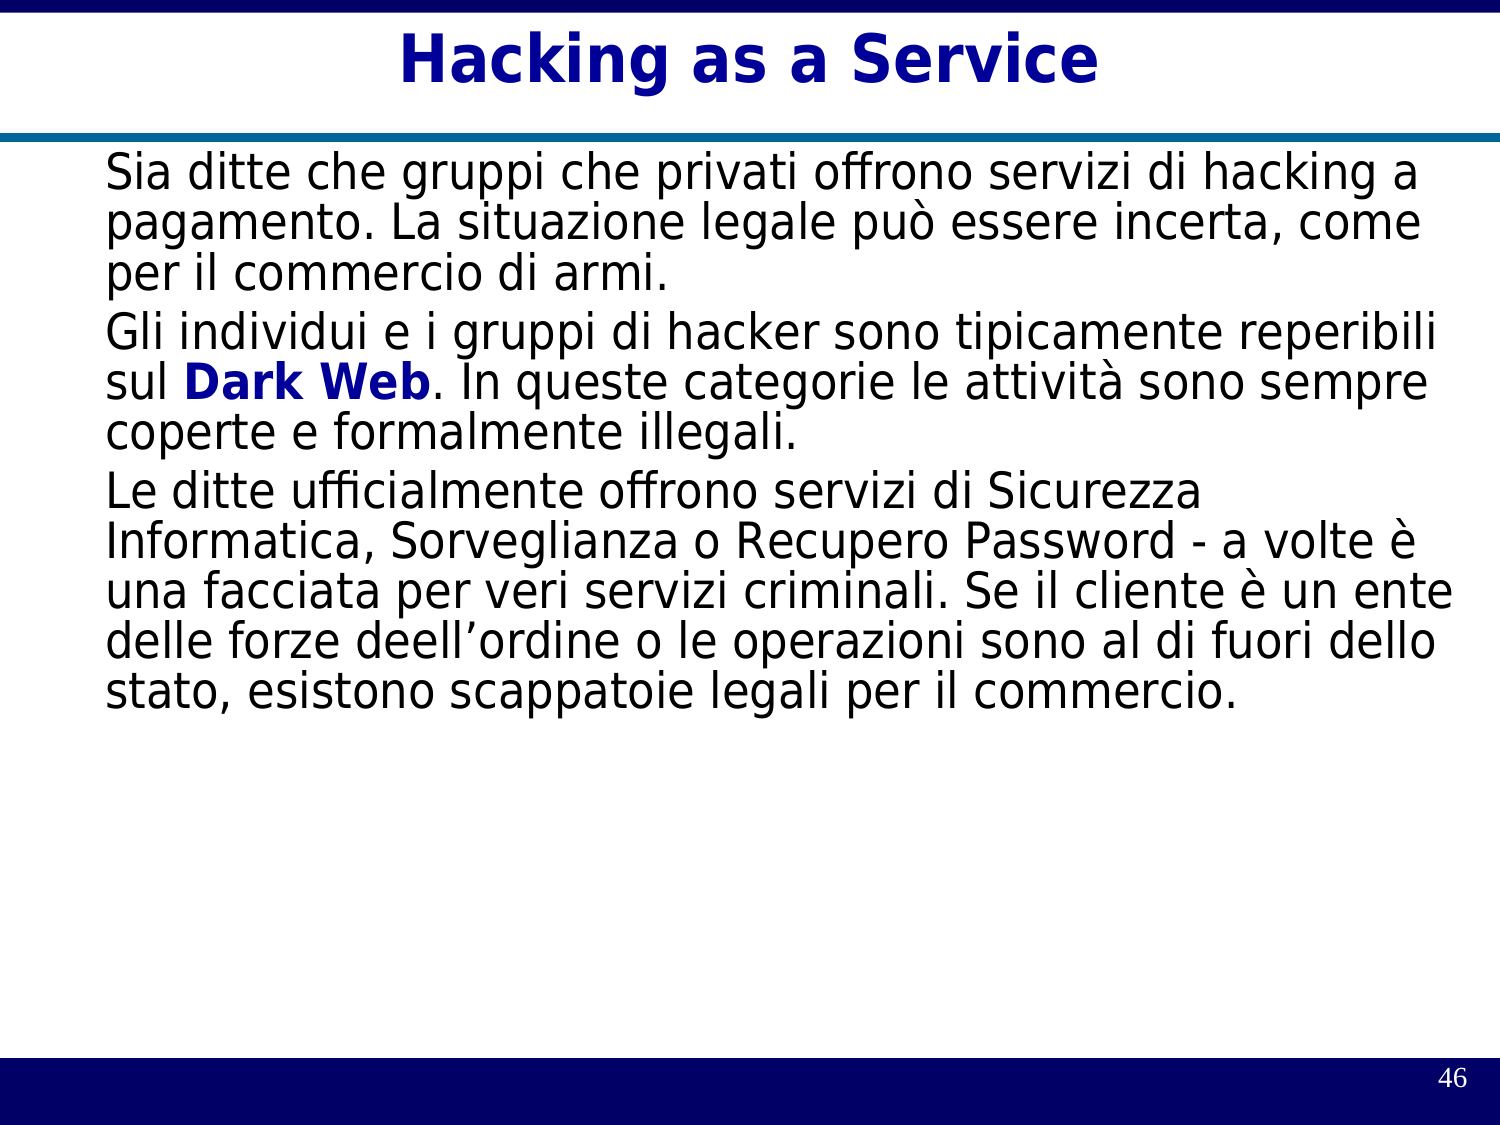

# Hacking as a Service
Sia ditte che gruppi che privati offrono servizi di hacking a pagamento. La situazione legale può essere incerta, come per il commercio di armi.
Gli individui e i gruppi di hacker sono tipicamente reperibili sul Dark Web. In queste categorie le attività sono sempre coperte e formalmente illegali.
Le ditte ufficialmente offrono servizi di Sicurezza Informatica, Sorveglianza o Recupero Password - a volte è una facciata per veri servizi criminali. Se il cliente è un ente delle forze deell’ordine o le operazioni sono al di fuori dello stato, esistono scappatoie legali per il commercio.